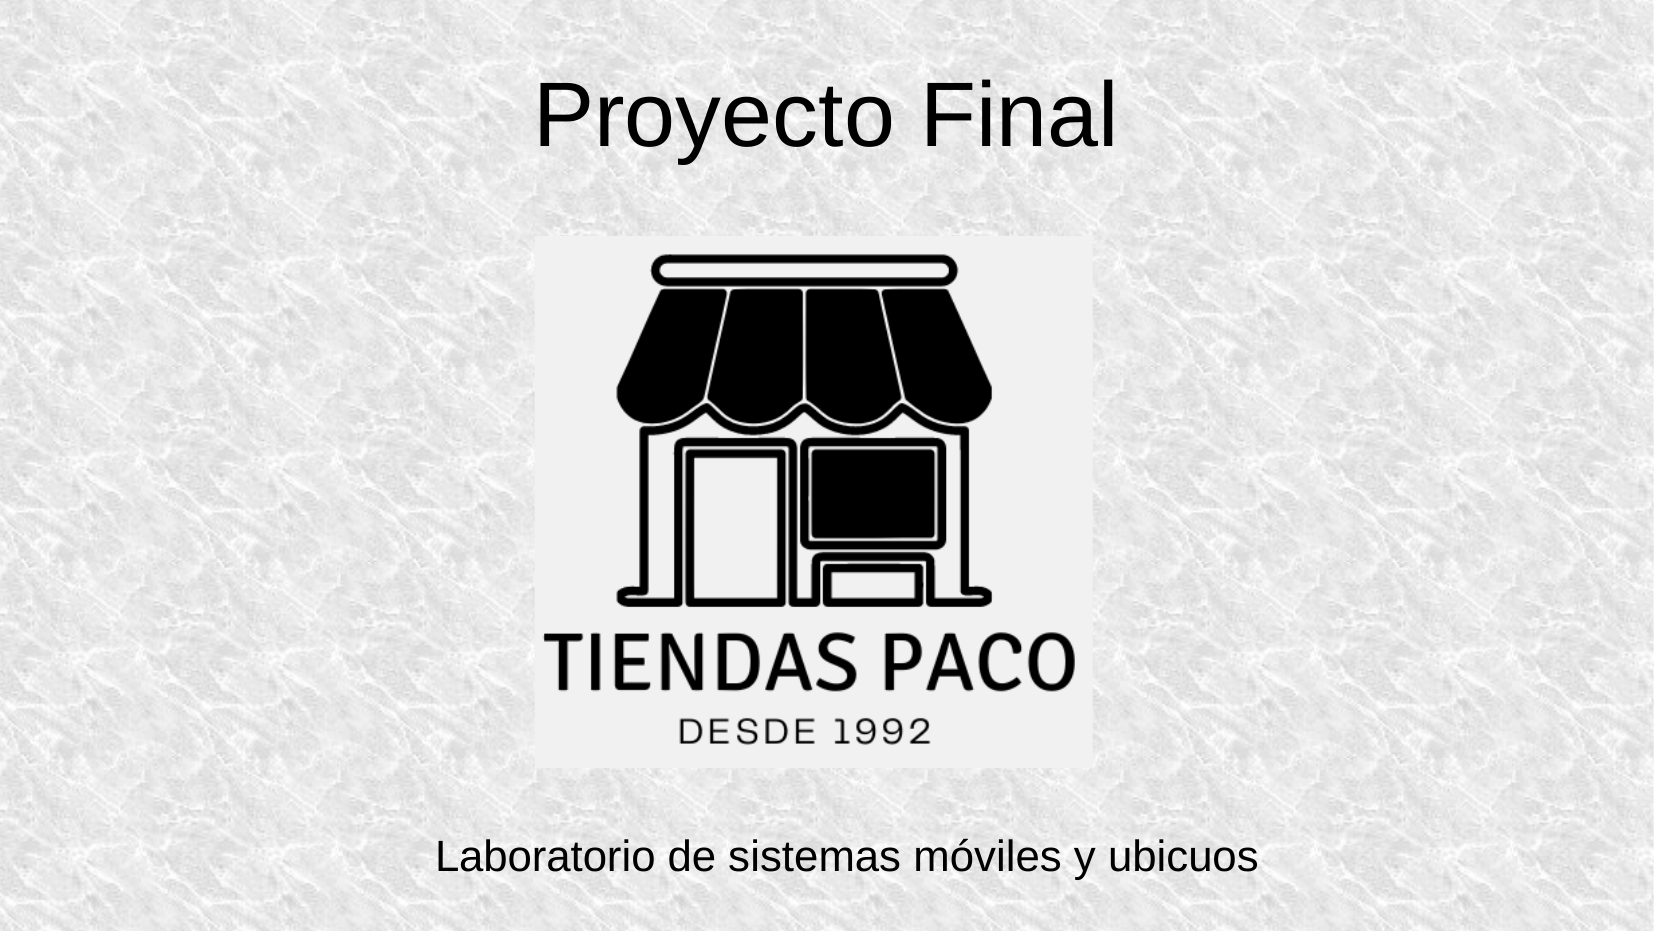

# Proyecto Final
Laboratorio de sistemas móviles y ubicuos